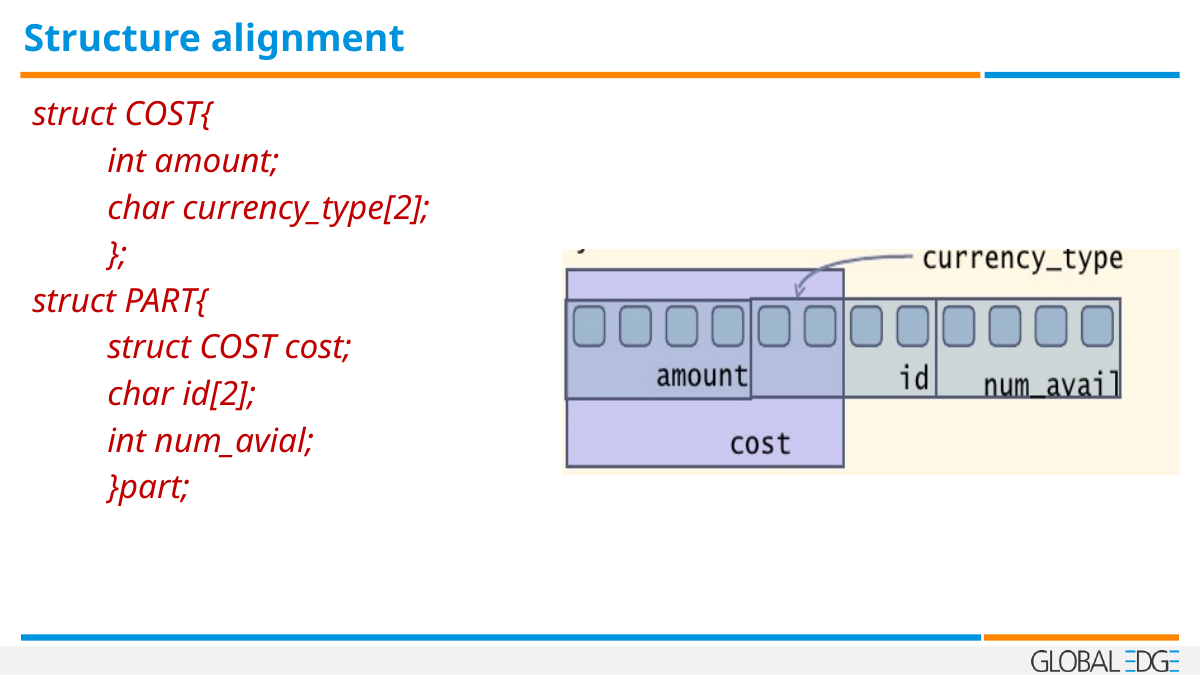

# Structure alignment
struct COST{
	int amount;
	char currency_type[2];
	};
struct PART{
	struct COST cost;
	char id[2];
	int num_avial;
	}part;